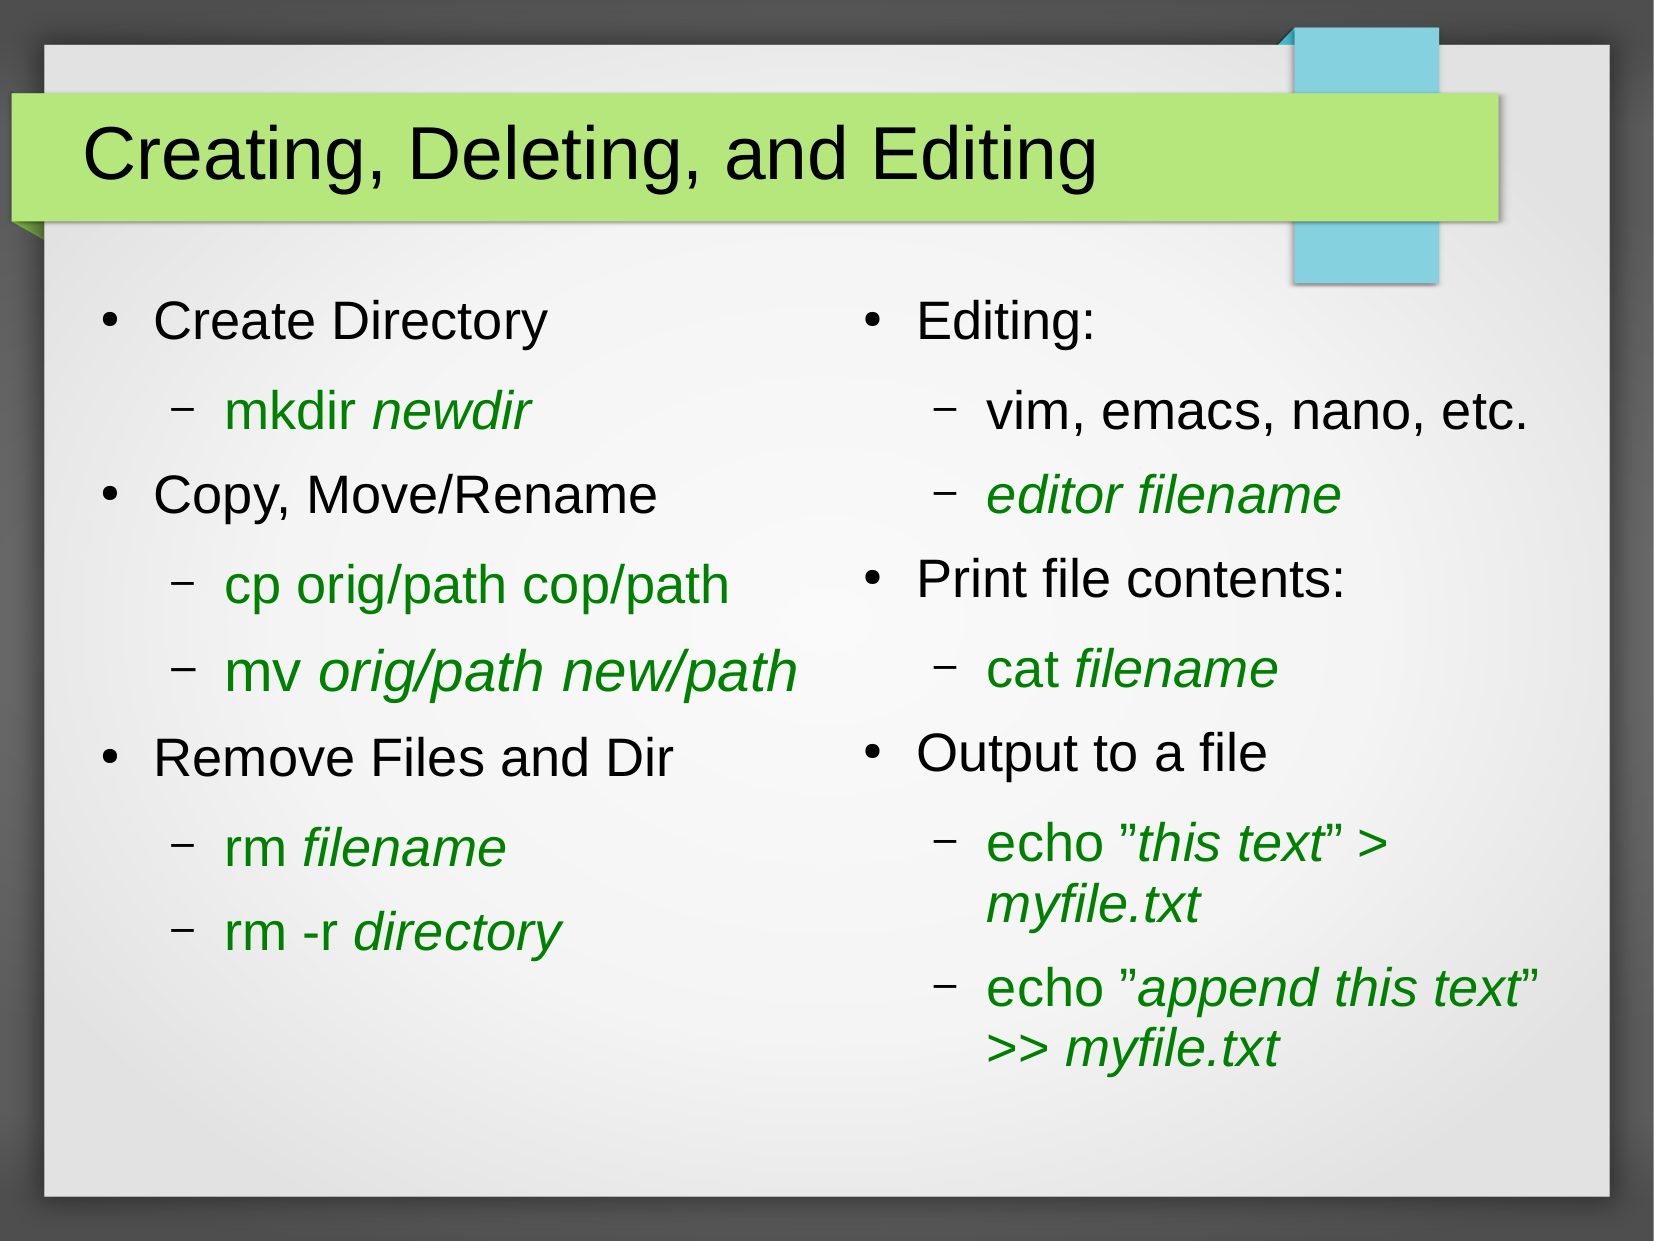

# Creating, Deleting, and Editing
Create Directory
mkdir newdir
Copy, Move/Rename
cp orig/path cop/path
mv orig/path new/path
Remove Files and Dir
rm filename
rm -r directory
Editing:
vim, emacs, nano, etc.
editor filename
Print file contents:
cat filename
Output to a file
echo ”this text” > myfile.txt
echo ”append this text” >> myfile.txt